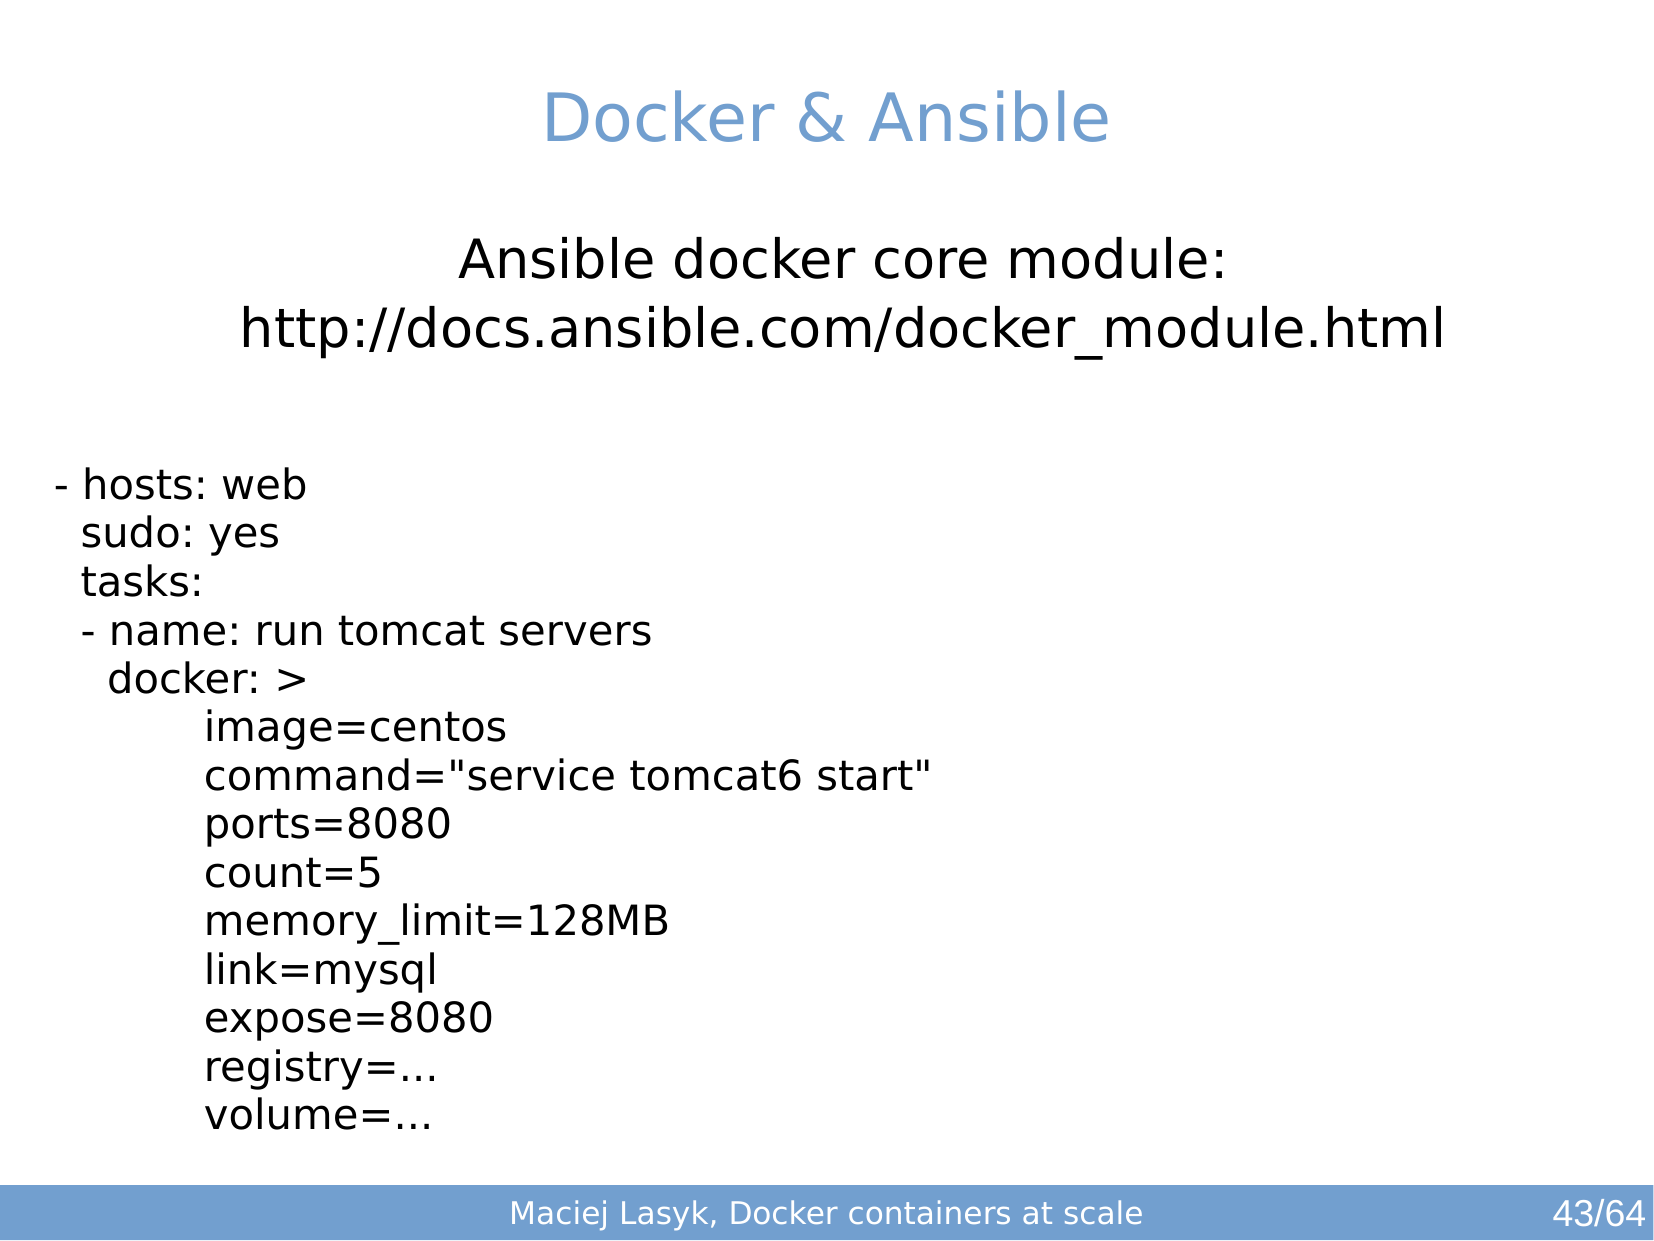

Docker & Ansible
Ansible docker core module:
http://docs.ansible.com/docker_module.html
- hosts: web
 sudo: yes
 tasks:
 - name: run tomcat servers
 docker: >
		image=centos
		command="service tomcat6 start"
		ports=8080
		count=5
		memory_limit=128MB
		link=mysql
		expose=8080
		registry=...
		volume=...
 43/64
Maciej Lasyk, Docker containers at scale